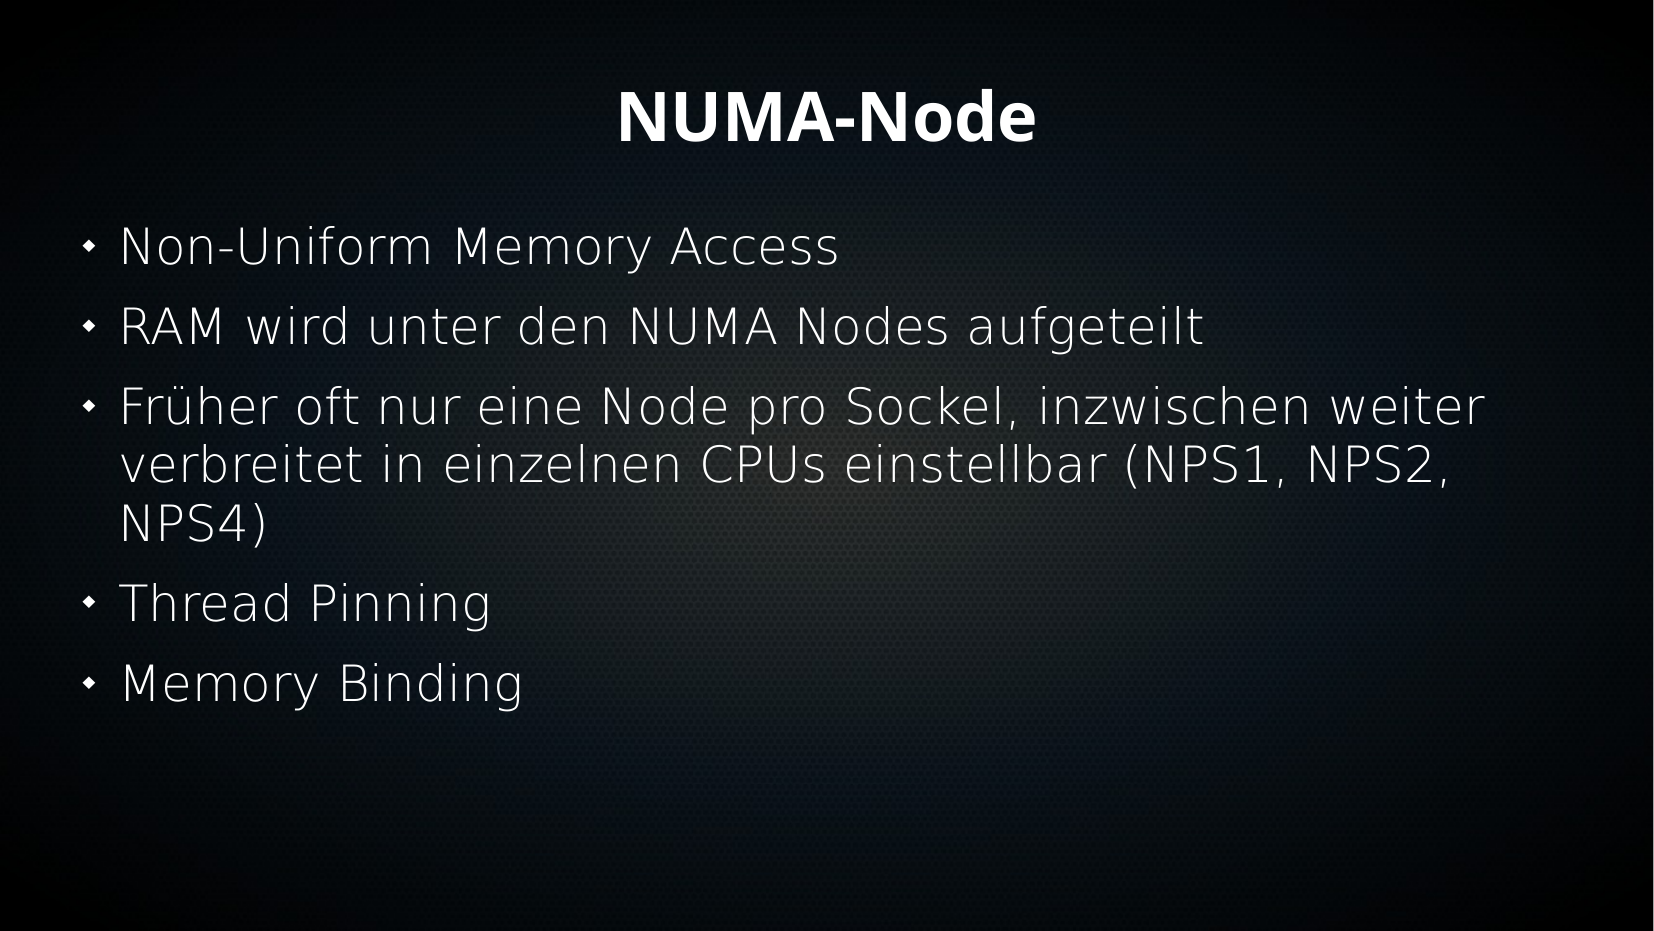

# NUMA-Node
Non-Uniform Memory Access
RAM wird unter den NUMA Nodes aufgeteilt
Früher oft nur eine Node pro Sockel, inzwischen weiter verbreitet in einzelnen CPUs einstellbar (NPS1, NPS2, NPS4)
Thread Pinning
Memory Binding